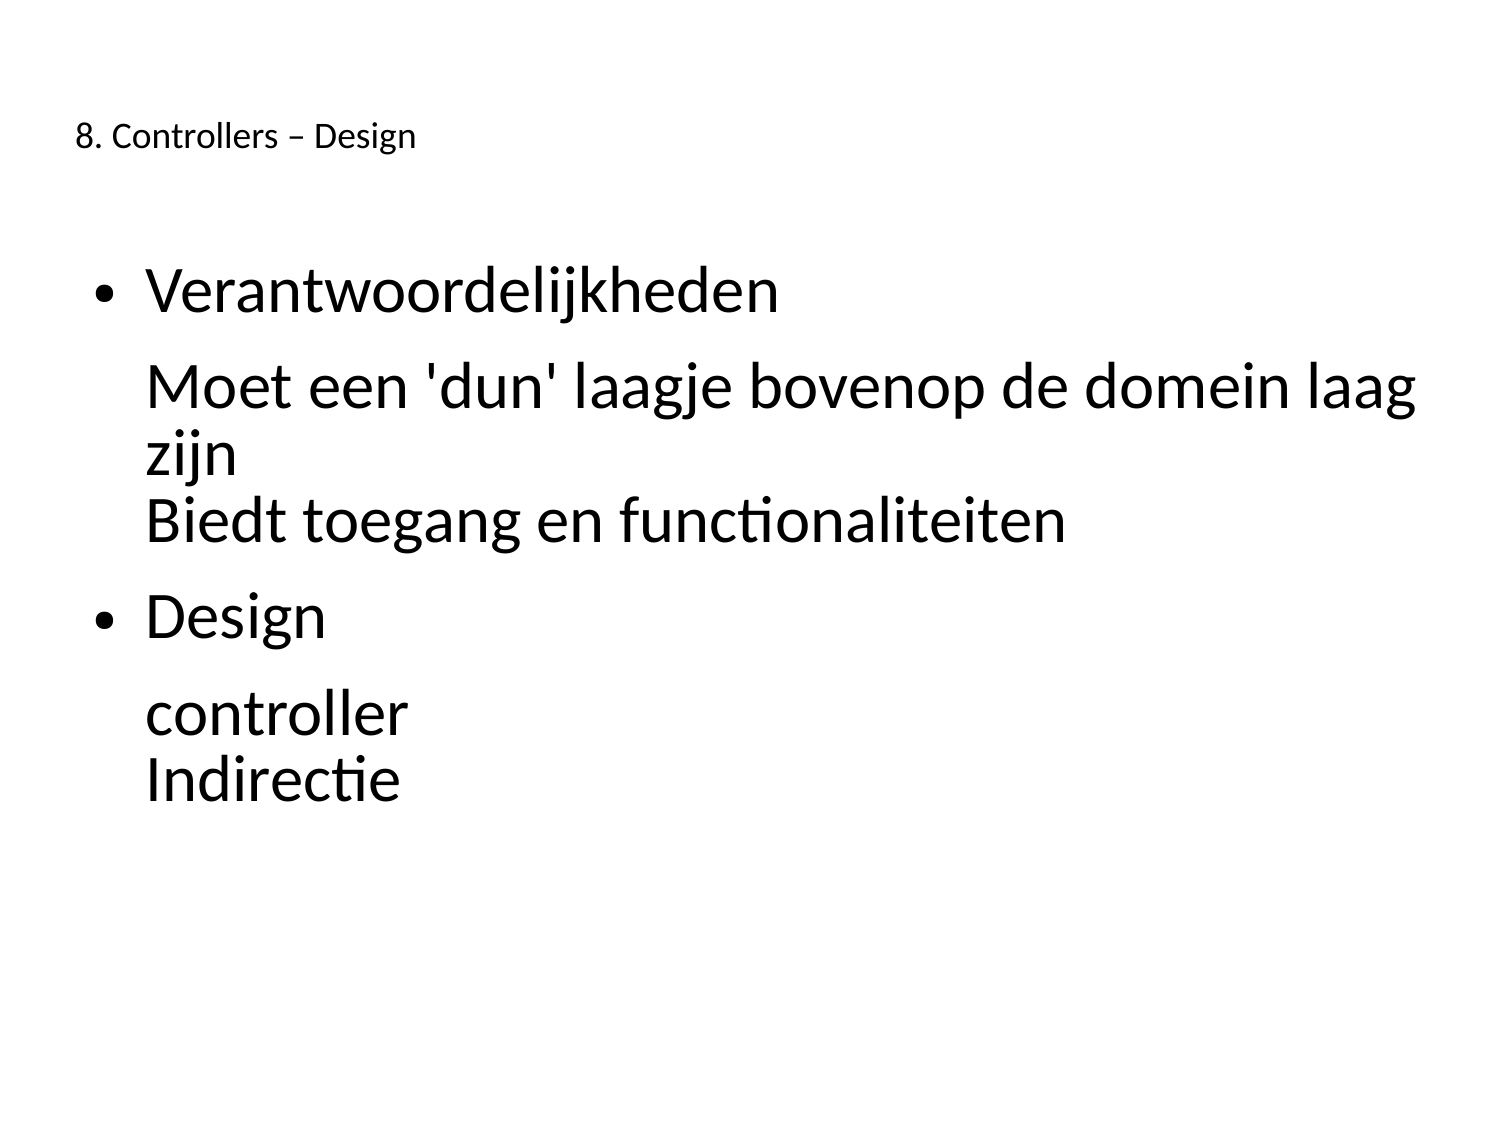

# 8. Controllers – Design
Verantwoordelijkheden
Moet een 'dun' laagje bovenop de domein laag zijn
Biedt toegang en functionaliteiten
Design
controller
Indirectie